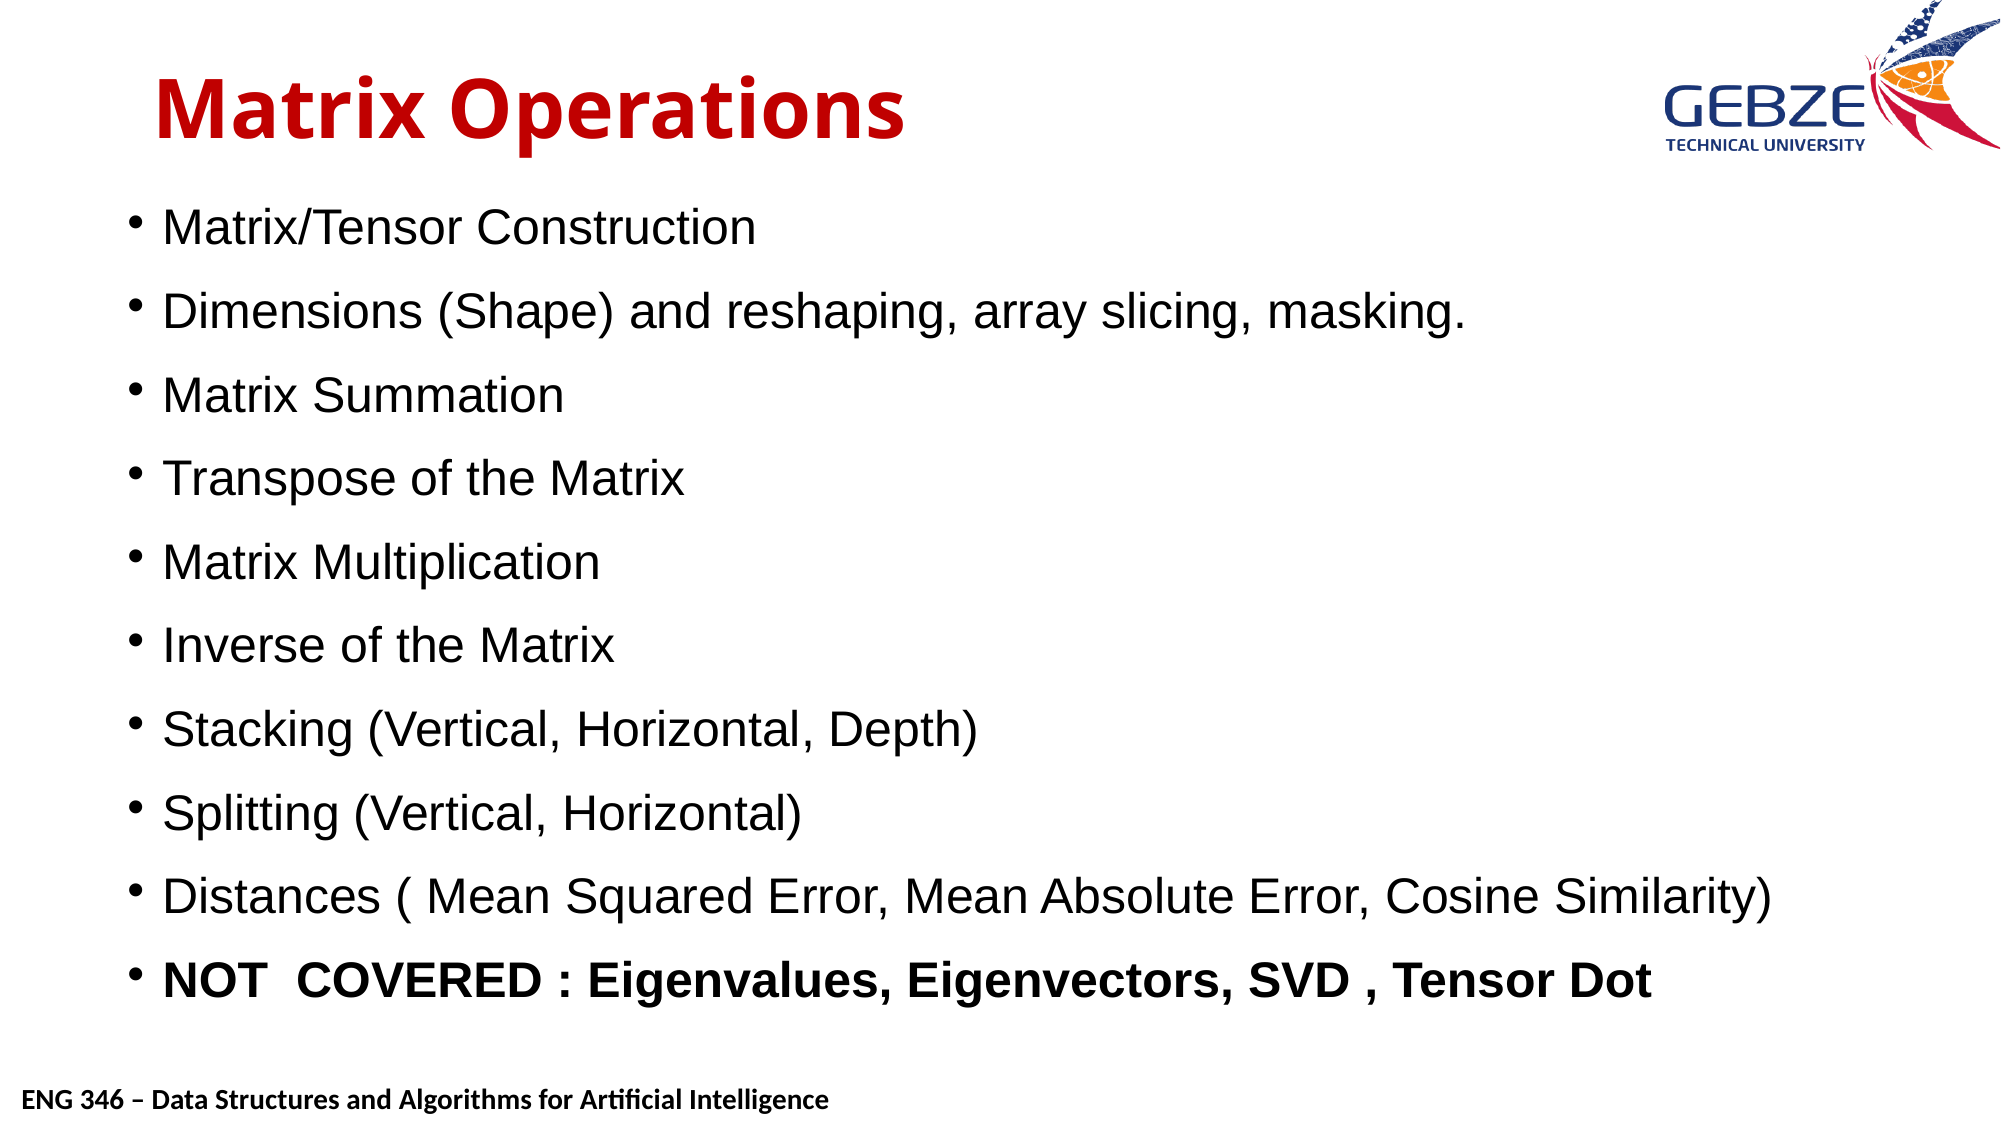

# Matrix Operations
Matrix/Tensor Construction
Dimensions (Shape) and reshaping, array slicing, masking.
Matrix Summation
Transpose of the Matrix
Matrix Multiplication
Inverse of the Matrix
Stacking (Vertical, Horizontal, Depth)
Splitting (Vertical, Horizontal)
Distances ( Mean Squared Error, Mean Absolute Error, Cosine Similarity)
NOT COVERED : Eigenvalues, Eigenvectors, SVD , Tensor Dot